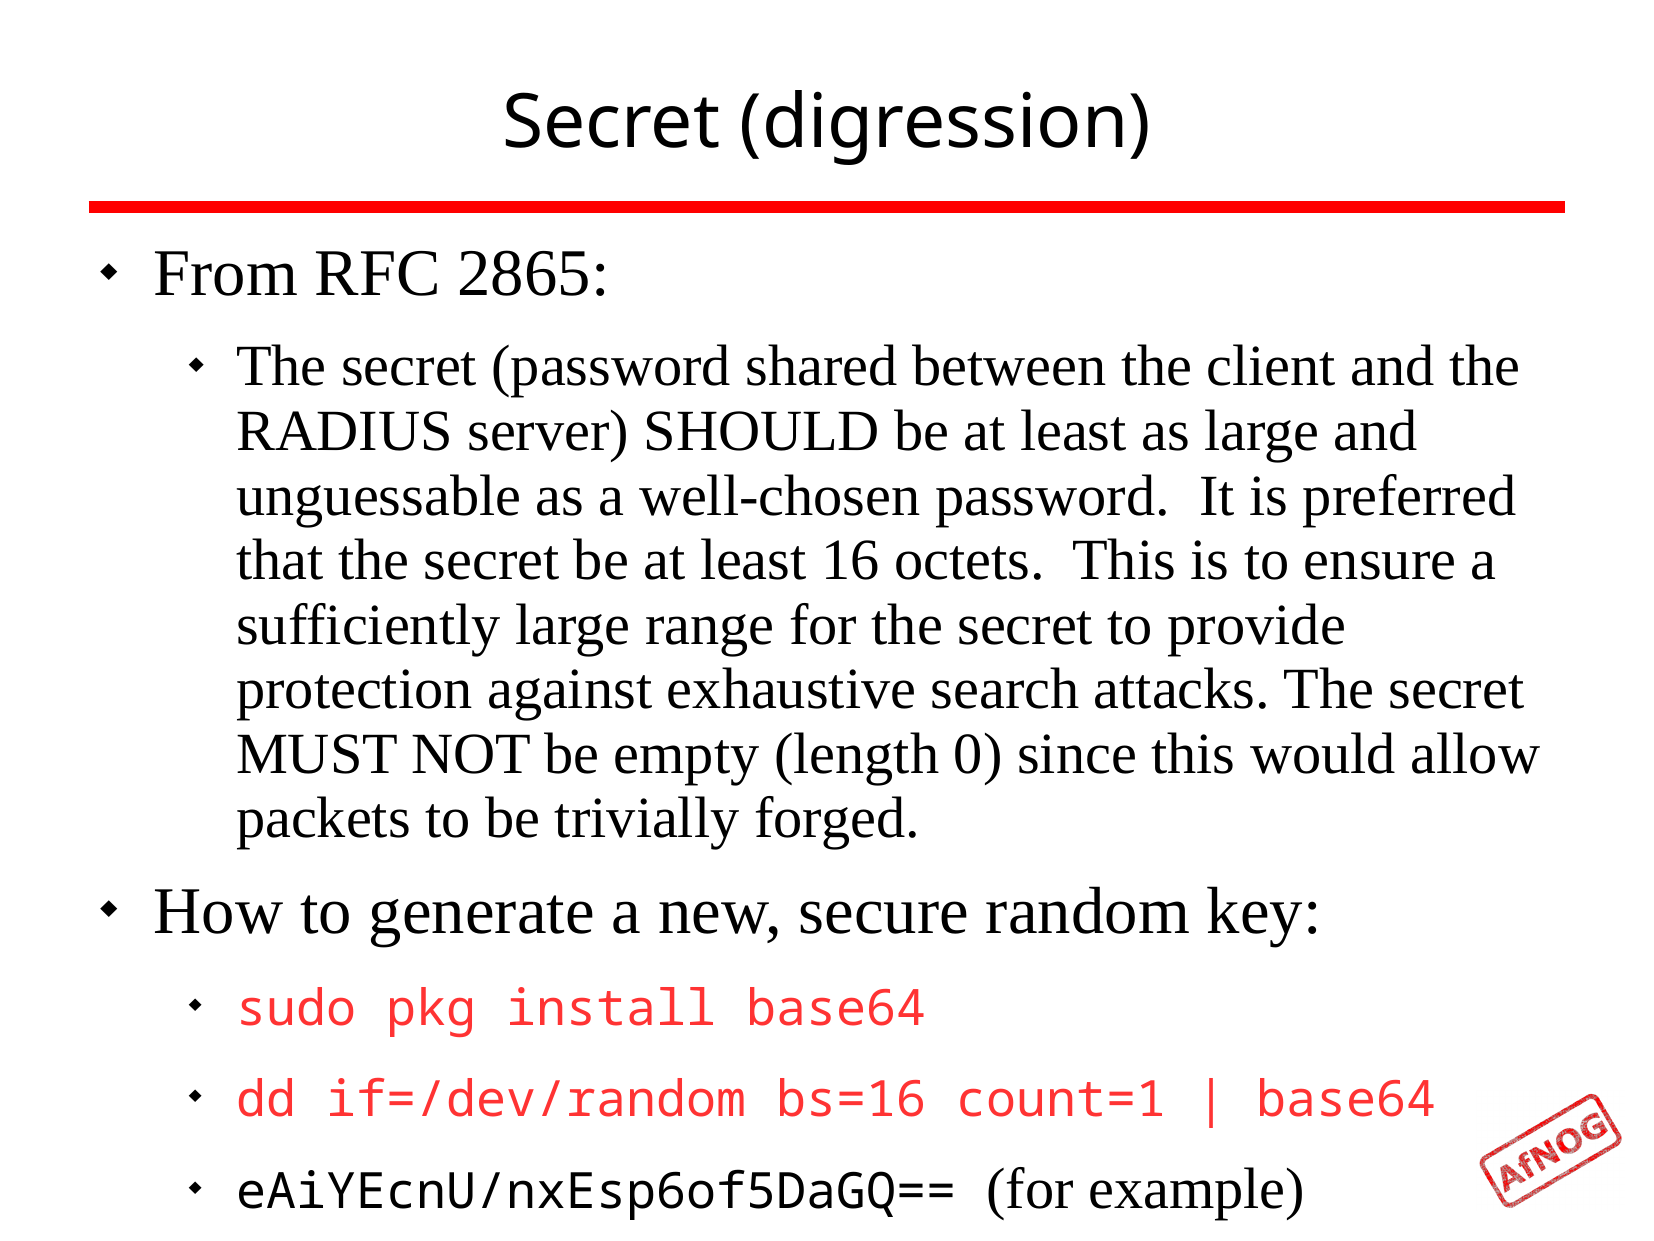

# Secret (digression)
From RFC 2865:
The secret (password shared between the client and the RADIUS server) SHOULD be at least as large and unguessable as a well-chosen password. It is preferred that the secret be at least 16 octets. This is to ensure a sufficiently large range for the secret to provide protection against exhaustive search attacks. The secret MUST NOT be empty (length 0) since this would allow packets to be trivially forged.
How to generate a new, secure random key:
sudo pkg install base64
dd if=/dev/random bs=16 count=1 | base64
eAiYEcnU/nxEsp6of5DaGQ== (for example)